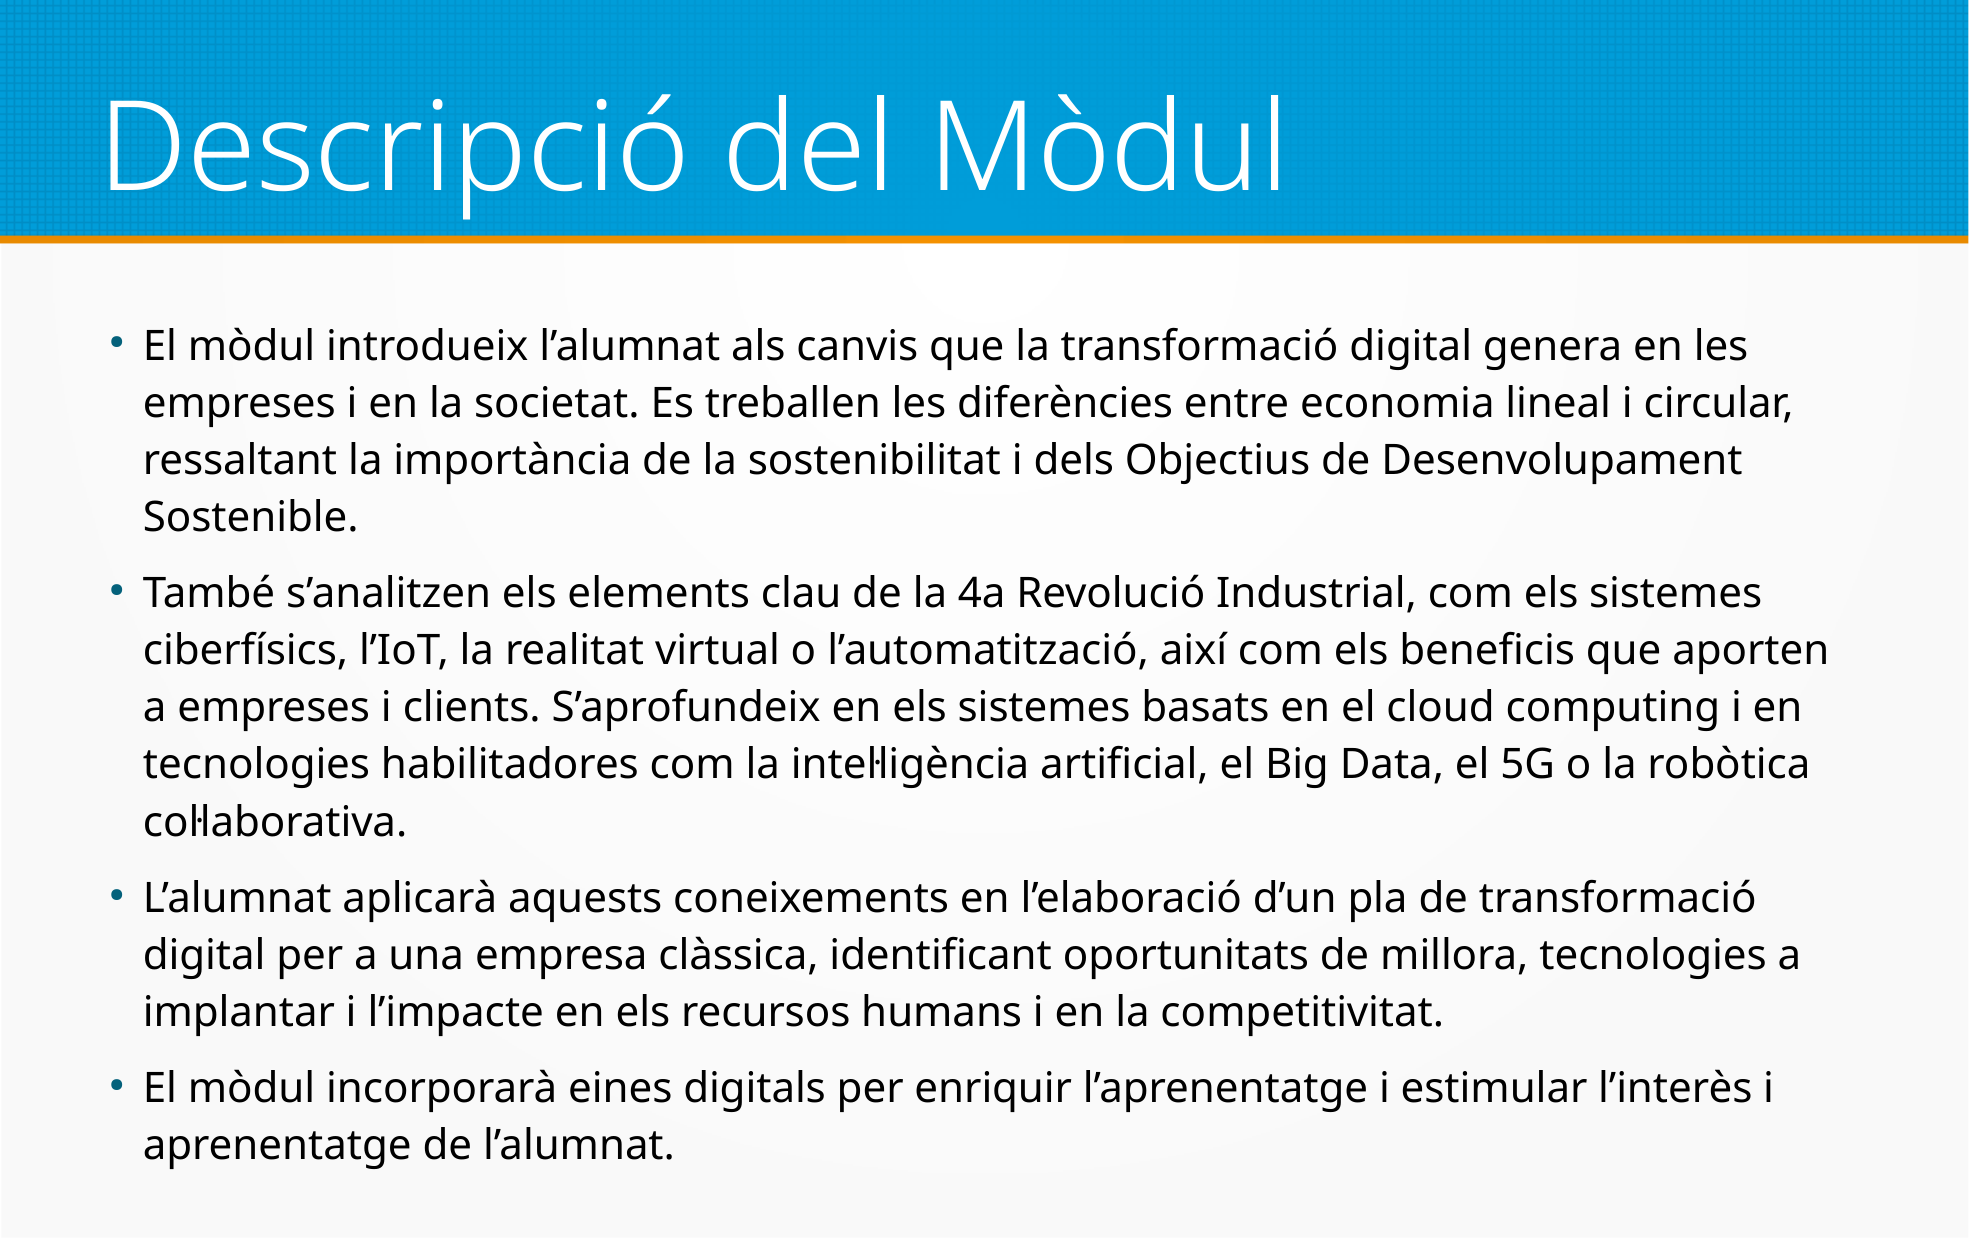

# Descripció del Mòdul
El mòdul introdueix l’alumnat als canvis que la transformació digital genera en les empreses i en la societat. Es treballen les diferències entre economia lineal i circular, ressaltant la importància de la sostenibilitat i dels Objectius de Desenvolupament Sostenible.
També s’analitzen els elements clau de la 4a Revolució Industrial, com els sistemes ciberfísics, l’IoT, la realitat virtual o l’automatització, així com els beneficis que aporten a empreses i clients. S’aprofundeix en els sistemes basats en el cloud computing i en tecnologies habilitadores com la intel·ligència artificial, el Big Data, el 5G o la robòtica col·laborativa.
L’alumnat aplicarà aquests coneixements en l’elaboració d’un pla de transformació digital per a una empresa clàssica, identificant oportunitats de millora, tecnologies a implantar i l’impacte en els recursos humans i en la competitivitat.
El mòdul incorporarà eines digitals per enriquir l’aprenentatge i estimular l’interès i aprenentatge de l’alumnat.